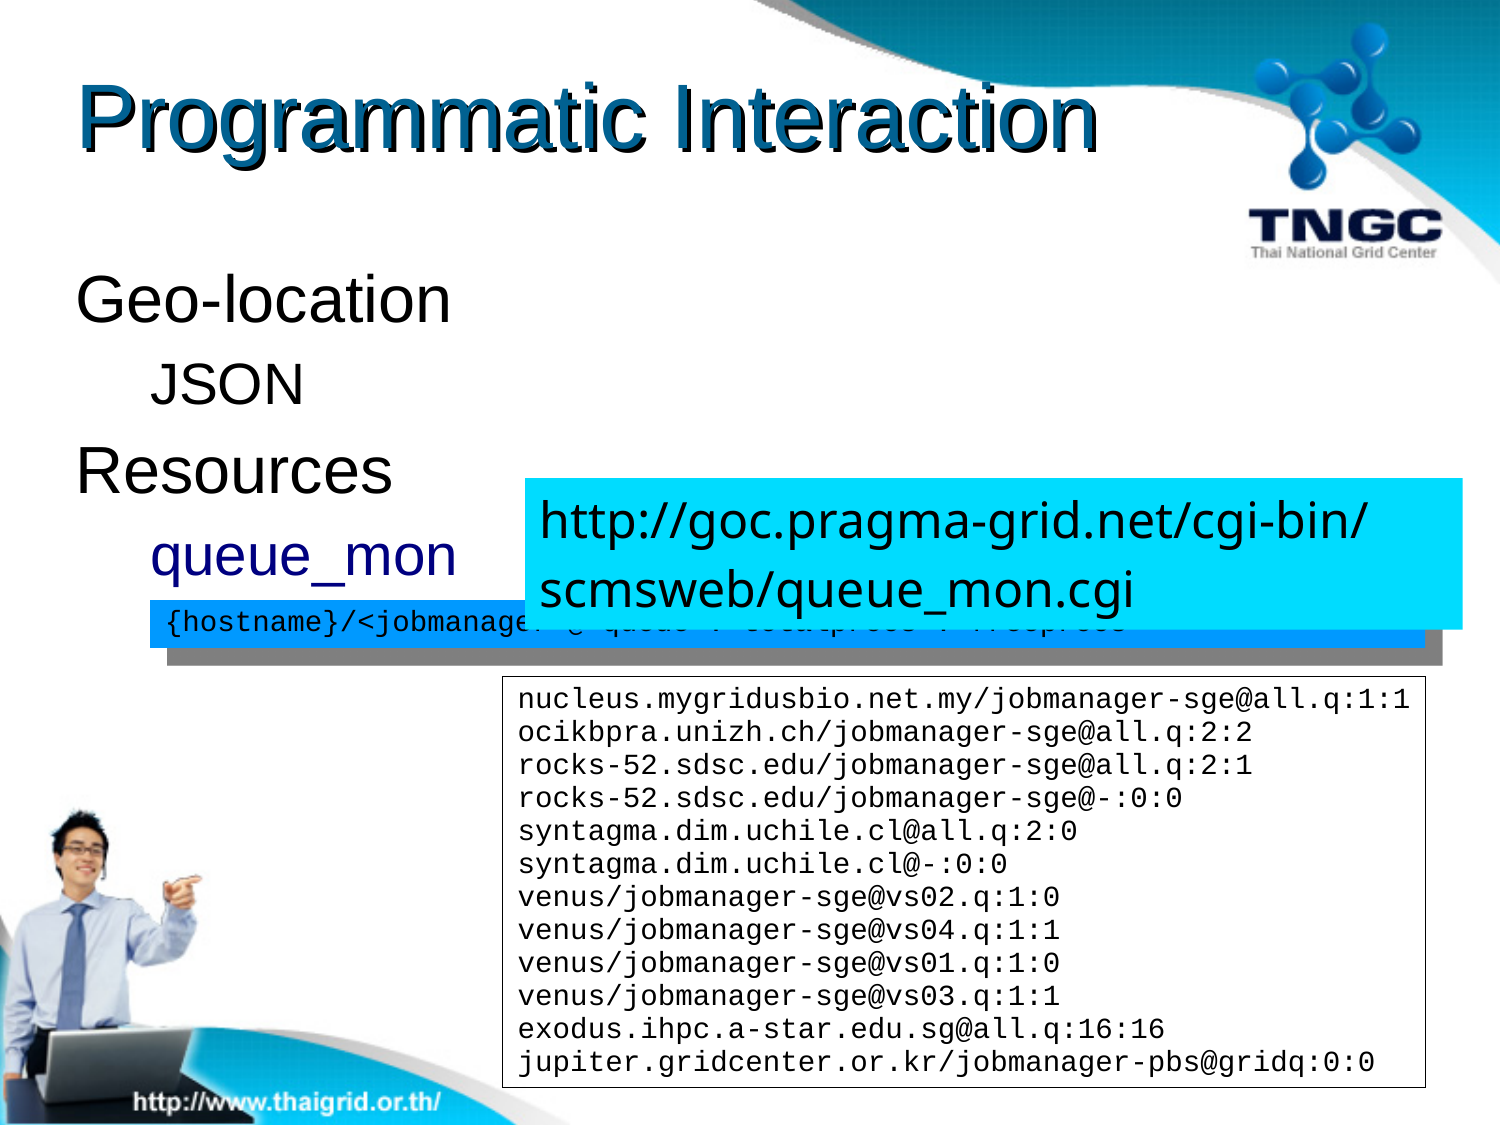

# Programmatic Interaction
Geo-location
JSON
Resources
queue_mon
http://goc.pragma-grid.net/cgi-bin/scmsweb/queue_mon.cgi
{hostname}/<jobmanager>@<queue>:<totalprocs>:<freeprocs>
nucleus.mygridusbio.net.my/jobmanager-sge@all.q:1:1
ocikbpra.unizh.ch/jobmanager-sge@all.q:2:2
rocks-52.sdsc.edu/jobmanager-sge@all.q:2:1
rocks-52.sdsc.edu/jobmanager-sge@-:0:0
syntagma.dim.uchile.cl@all.q:2:0
syntagma.dim.uchile.cl@-:0:0
venus/jobmanager-sge@vs02.q:1:0
venus/jobmanager-sge@vs04.q:1:1
venus/jobmanager-sge@vs01.q:1:0
venus/jobmanager-sge@vs03.q:1:1
exodus.ihpc.a-star.edu.sg@all.q:16:16
jupiter.gridcenter.or.kr/jobmanager-pbs@gridq:0:0